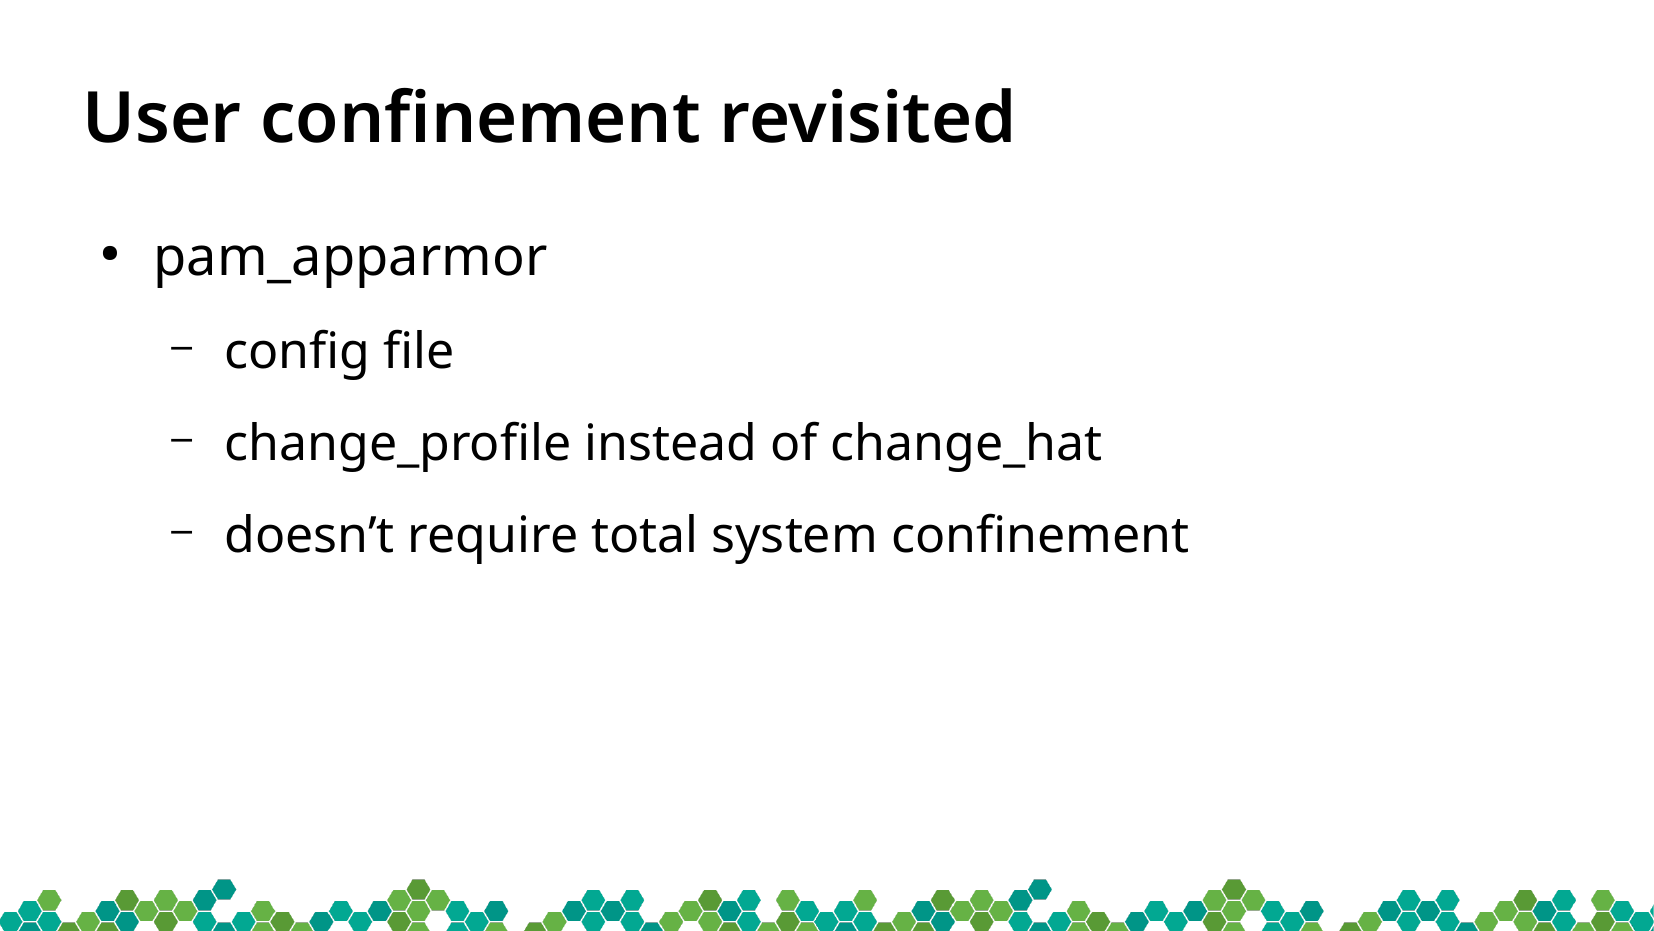

# User confinement revisited
pam_apparmor
config file
change_profile instead of change_hat
doesn’t require total system confinement